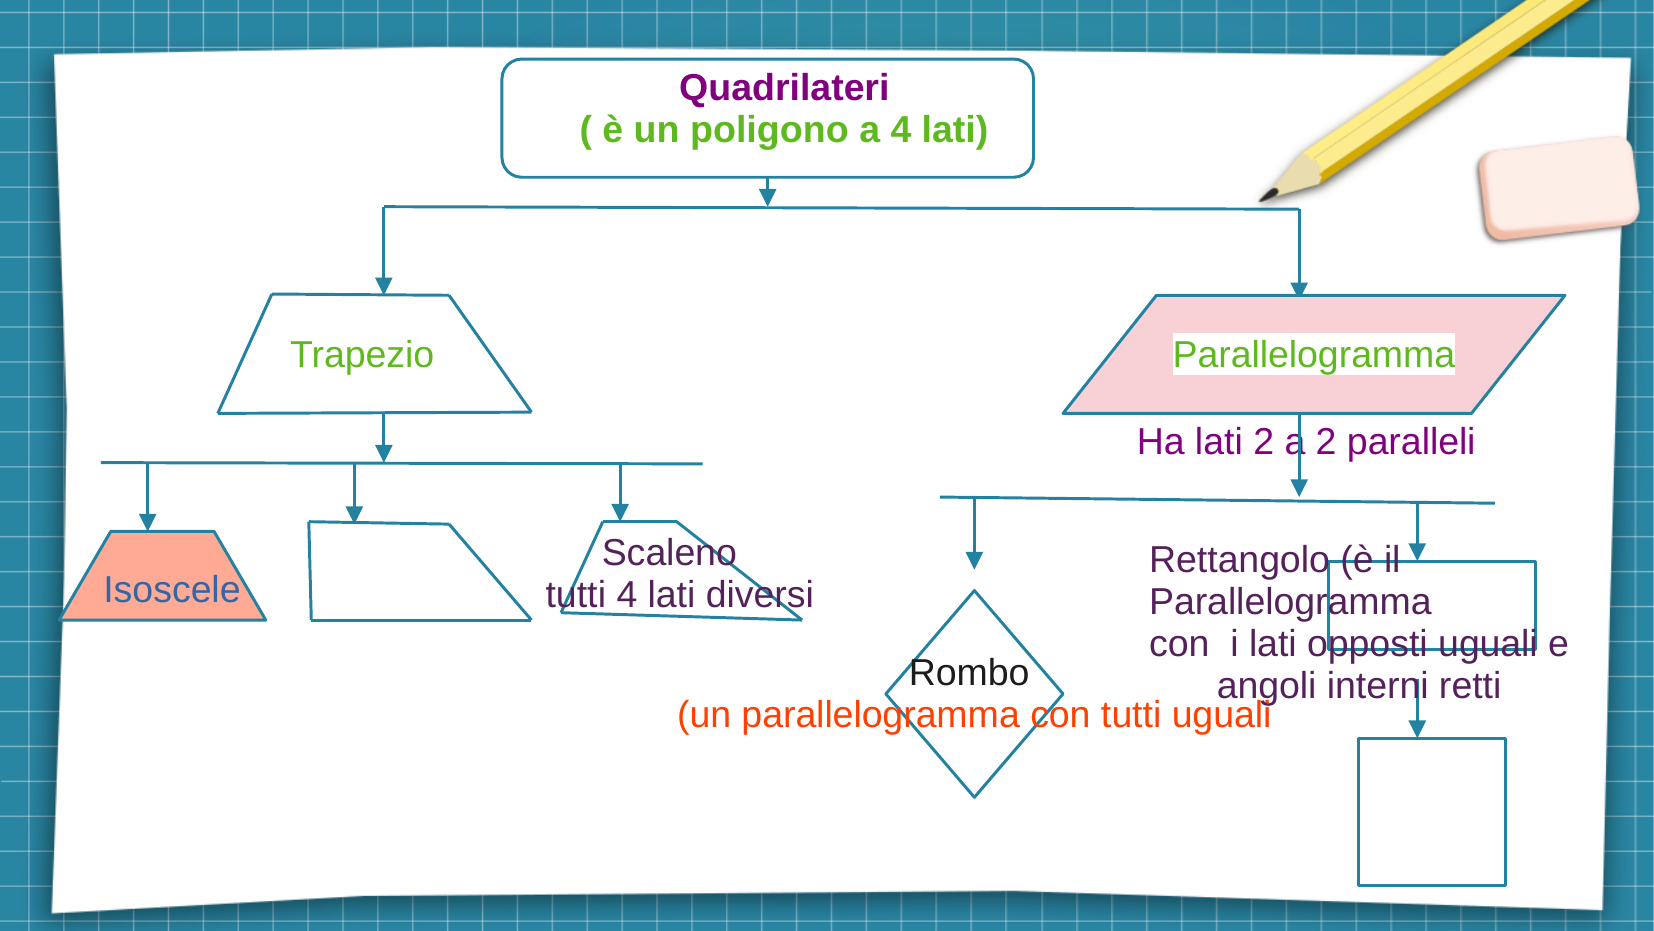

Quadrilateri
( è un poligono a 4 lati)
Parallelogramma
Trapezio
Ha lati 2 a 2 paralleli
Scaleno
 tutti 4 lati diversi
Rettangolo (è il
Parallelogramma
con i lati opposti uguali e
 angoli interni retti
Isoscele
Rombo
(un parallelogramma con tutti uguali